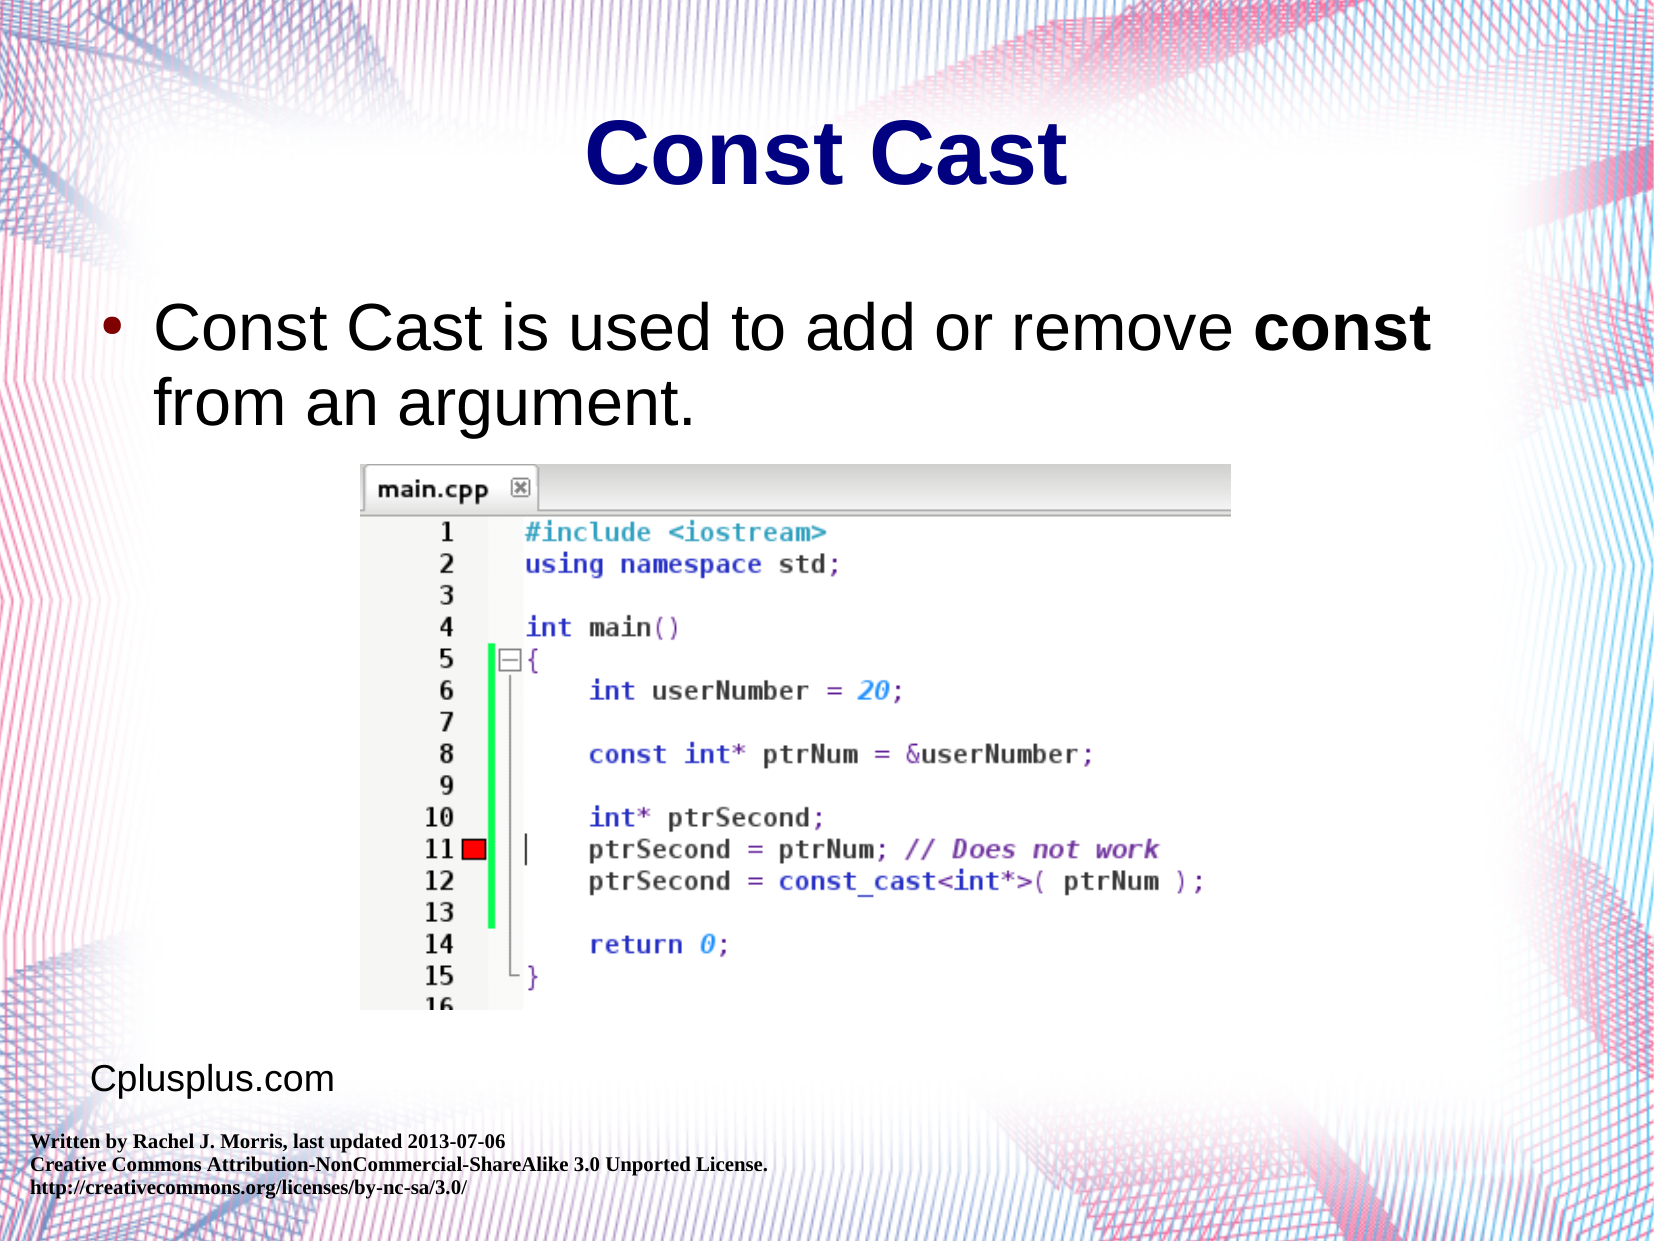

# Const Cast
Const Cast is used to add or remove const from an argument.
Cplusplus.com